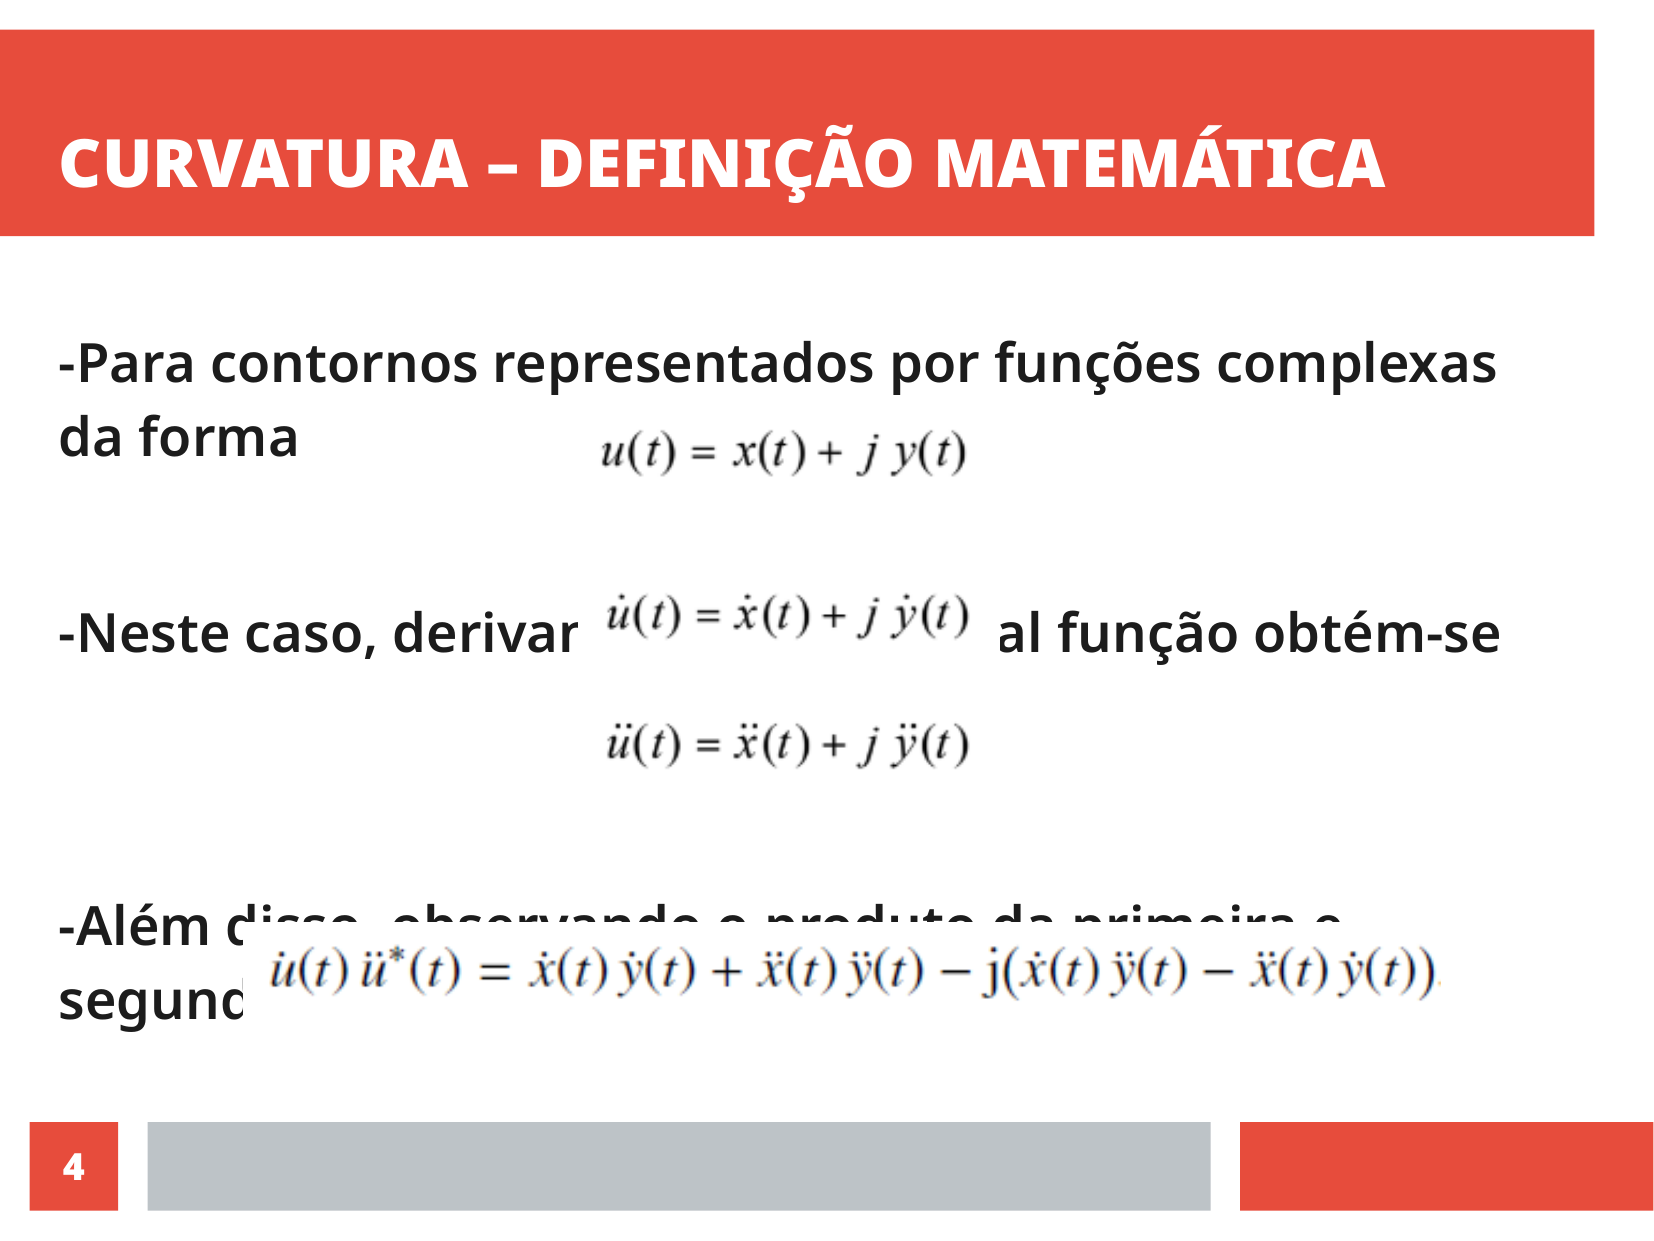

# CURVATURA – DEFINIÇÃO MATEMÁTICA
-Para contornos representados por funções complexas da forma
-Neste caso, derivando duas vezes tal função obtém-se
-Além disso, observando o produto da primeira e segunda derivada, tem-se
4